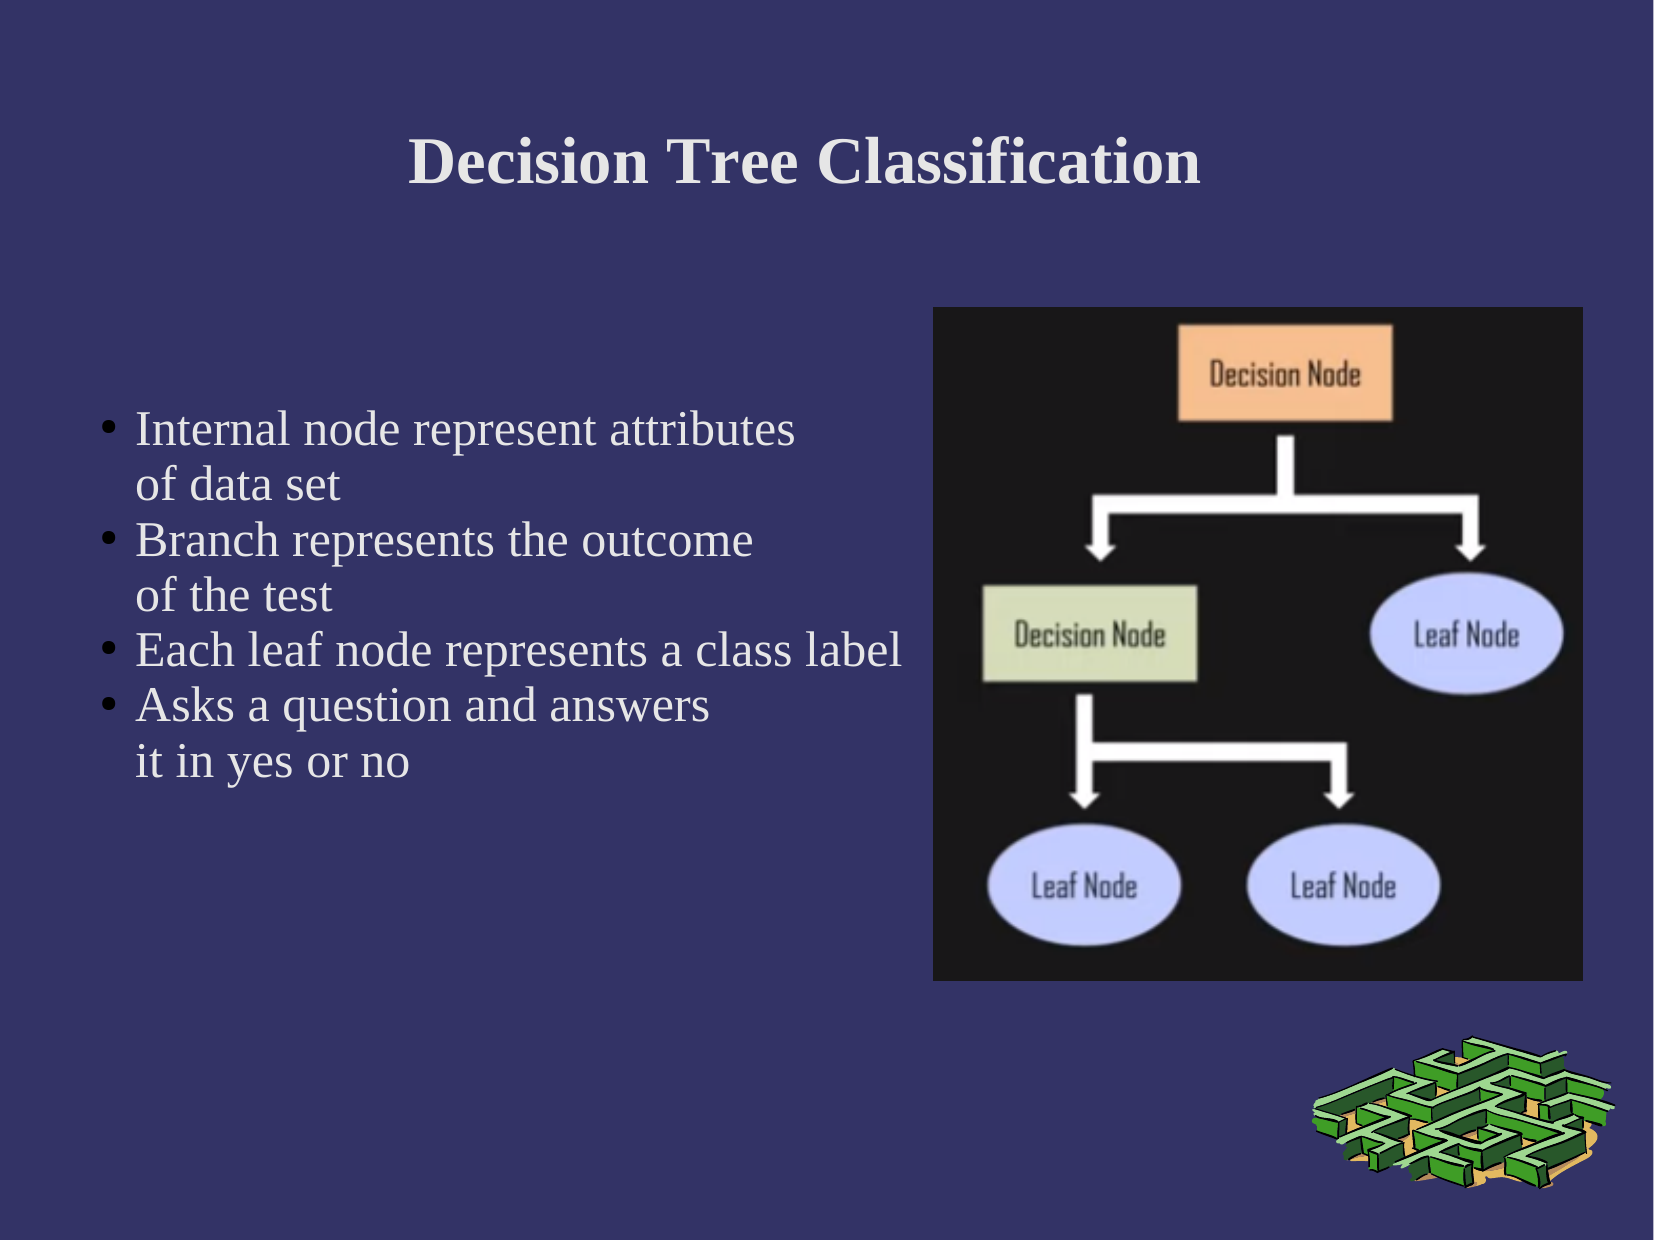

# Decision Tree Classification
Internal node represent attributes
of data set
Branch represents the outcome
of the test
Each leaf node represents a class label
Asks a question and answers
it in yes or no